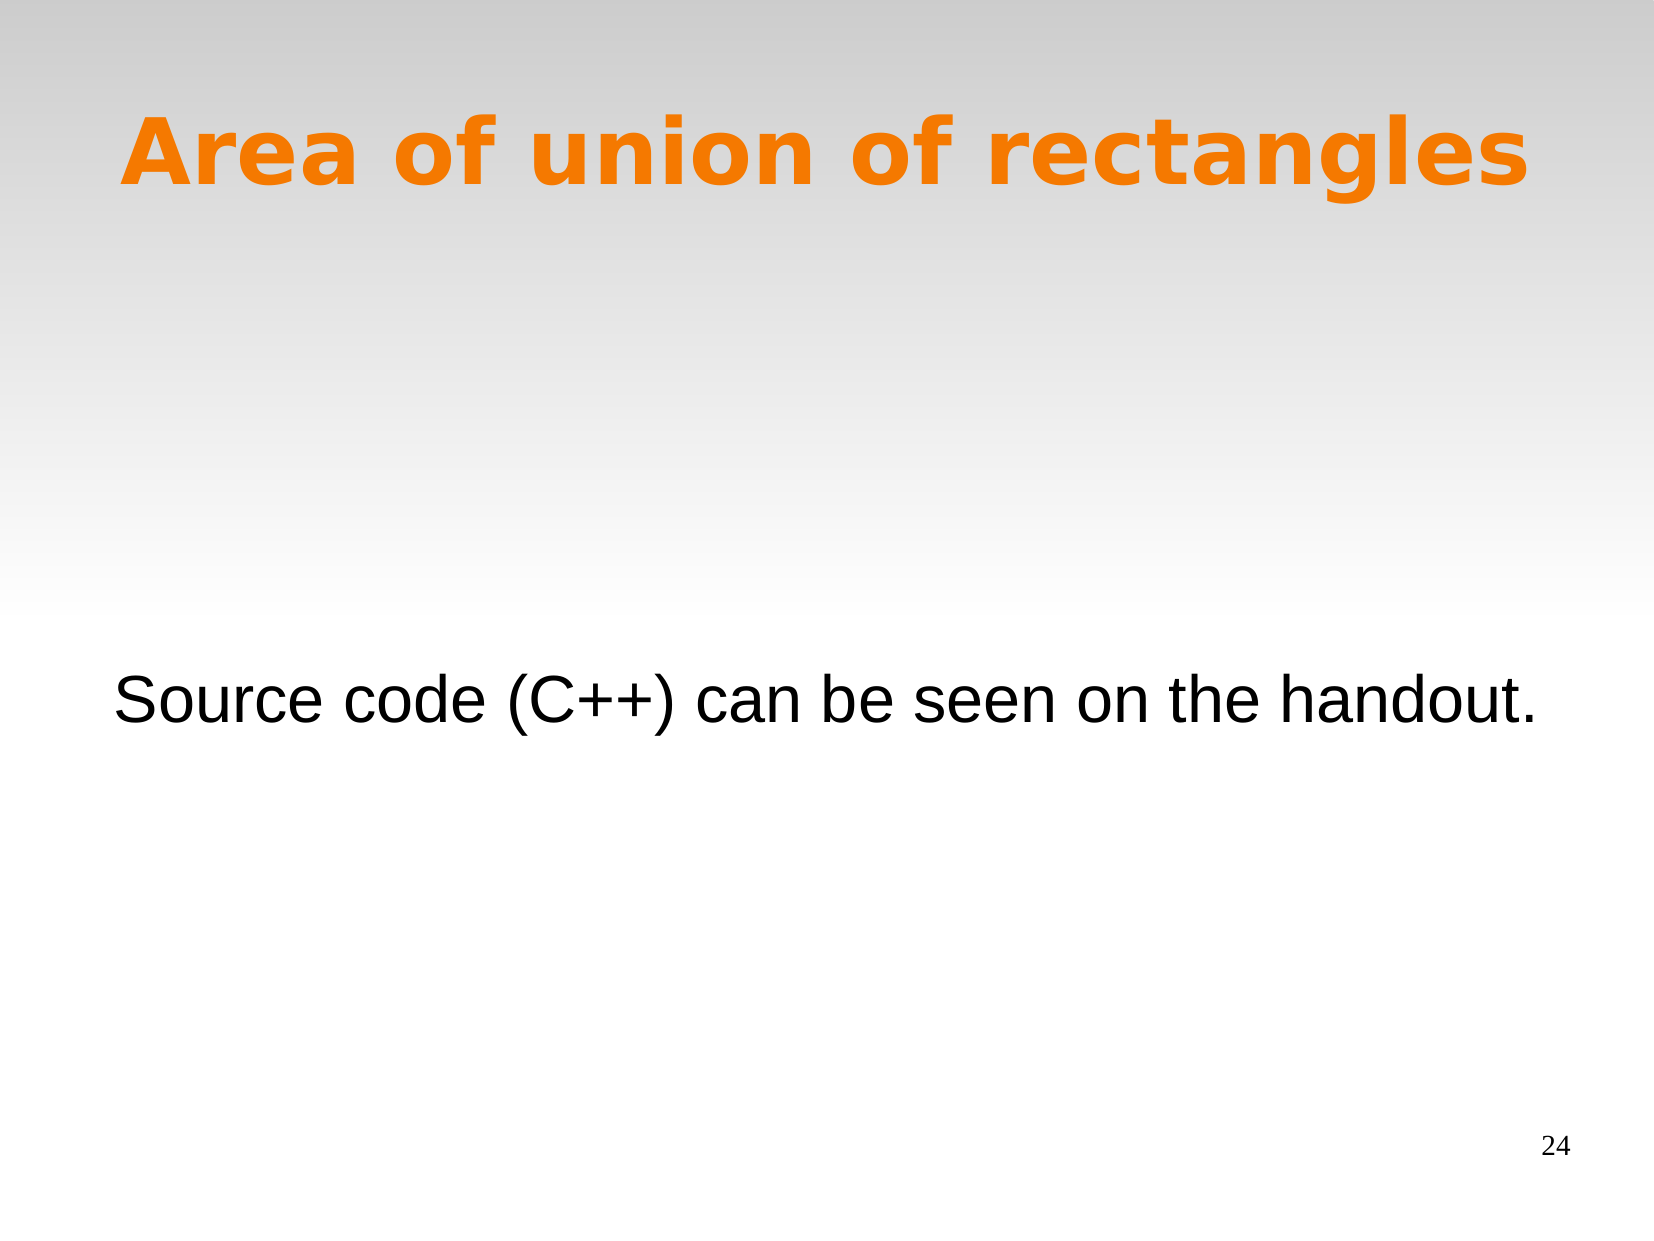

# Area of union of rectangles
Source code (C++) can be seen on the handout.
24